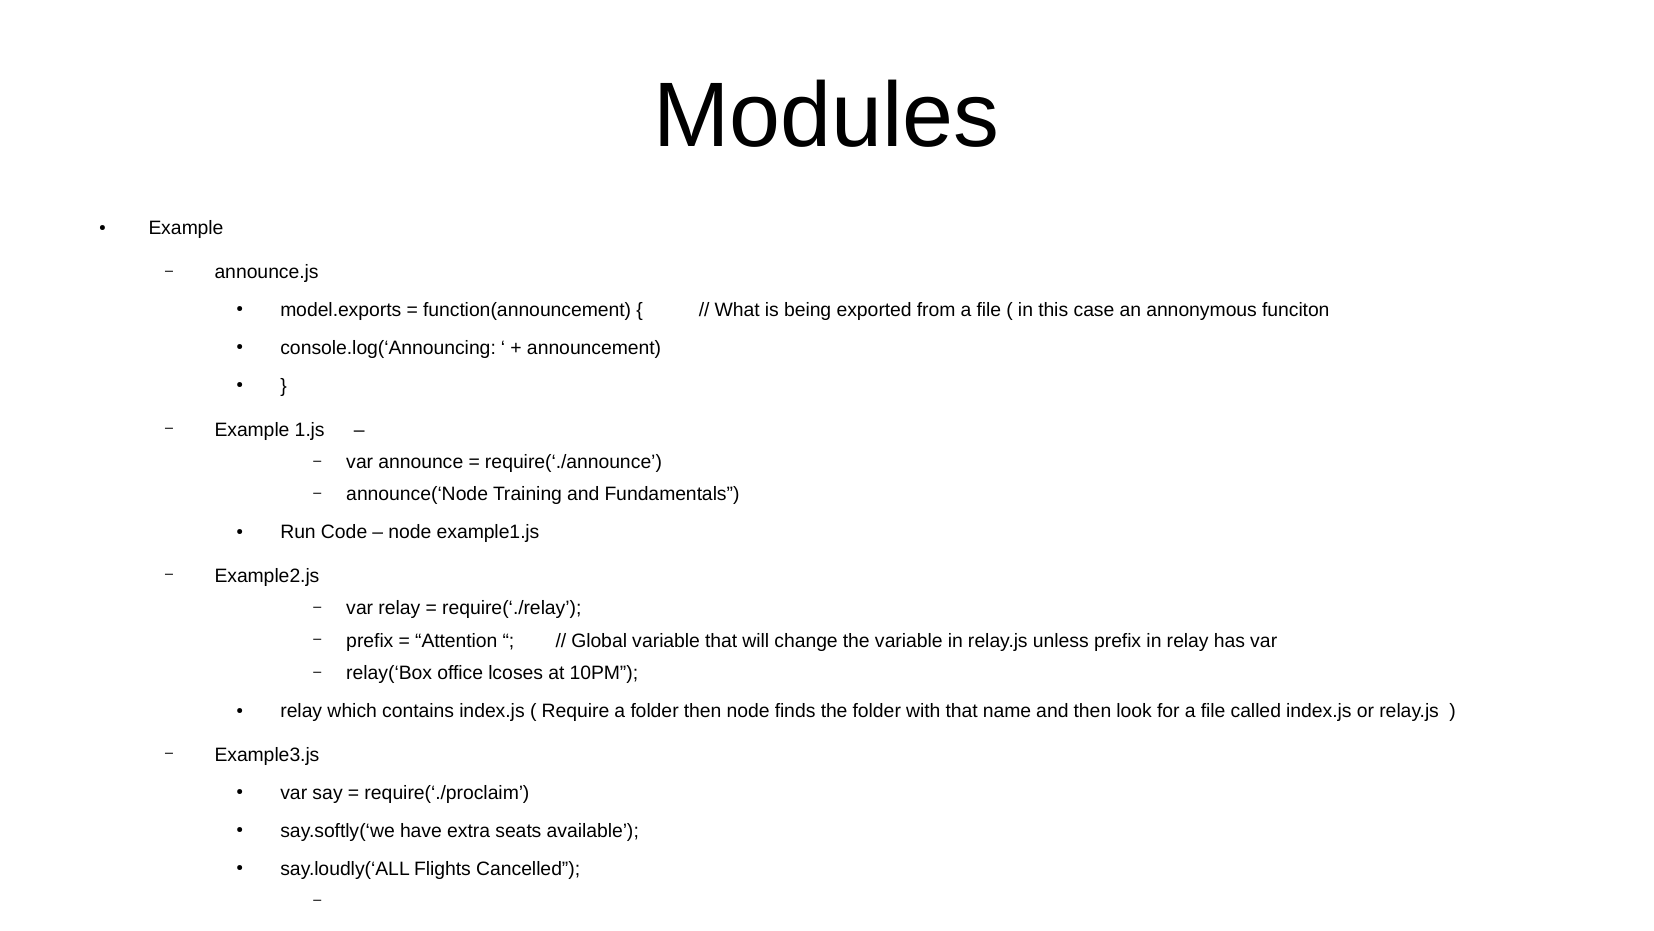

# Modules
Example
announce.js
model.exports = function(announcement) {		// What is being exported from a file ( in this case an annonymous funciton
console.log(‘Announcing: ‘ + announcement)
}
Example 1.js		–
var announce = require(‘./announce’)
announce(‘Node Training and Fundamentals”)
Run Code – node example1.js
Example2.js
var relay = require(‘./relay’);
prefix = “Attention “;				// Global variable that will change the variable in relay.js unless prefix in relay has var
relay(‘Box office lcoses at 10PM”);
relay which contains index.js ( Require a folder then node finds the folder with that name and then look for a file called index.js or relay.js )
Example3.js
var say = require(‘./proclaim’)
say.softly(‘we have extra seats available’);
say.loudly(‘ALL Flights Cancelled”);